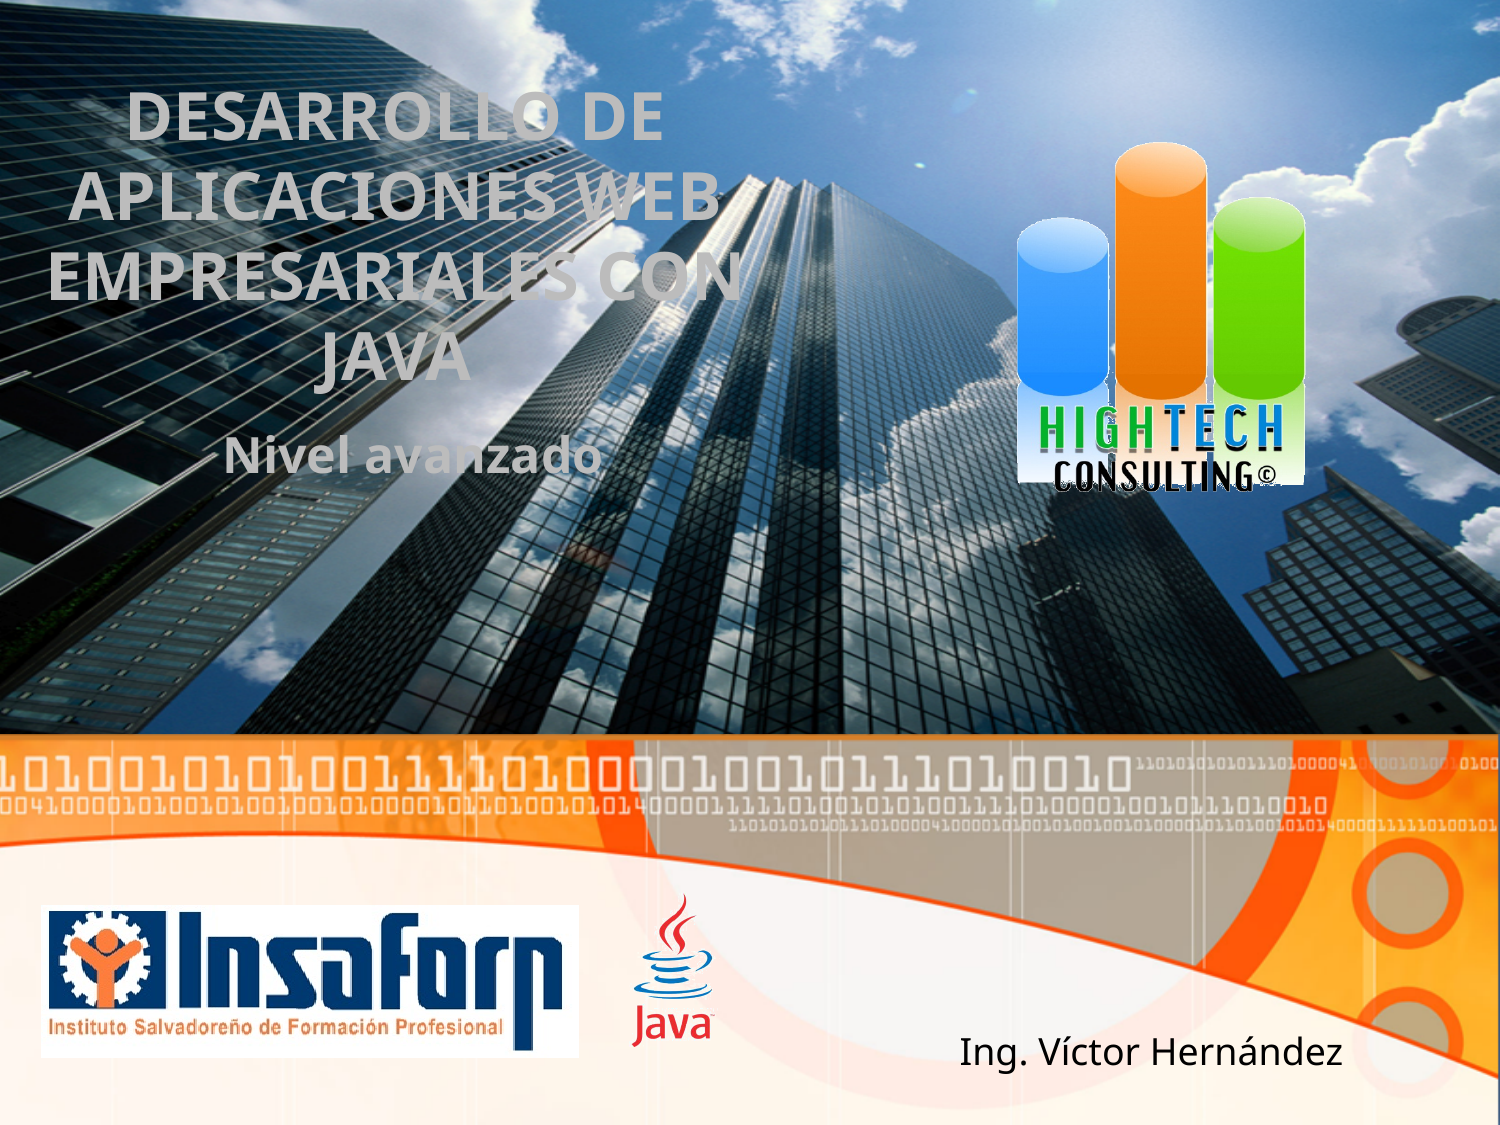

DESARROLLO DE APLICACIONES WEB EMPRESARIALES CON JAVA
Nivel avanzado
Ing. Víctor Hernández